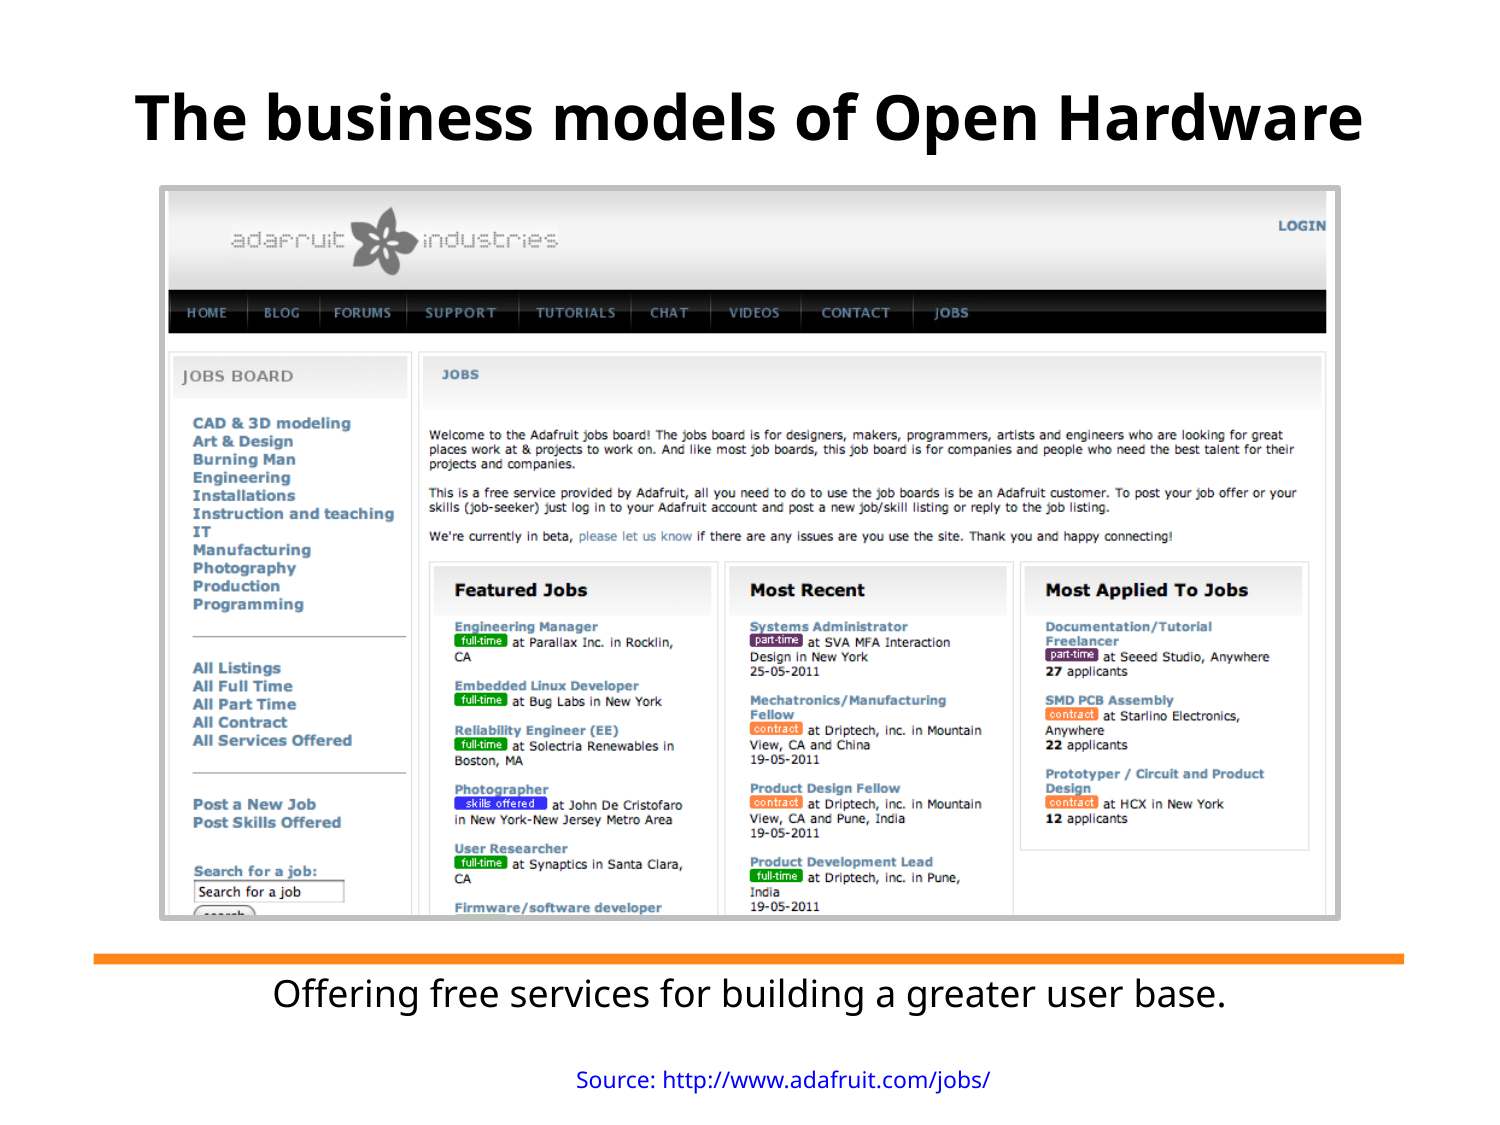

# The business models of Open Hardware
Offering free services for building a greater user base.
Source: http://www.adafruit.com/jobs/